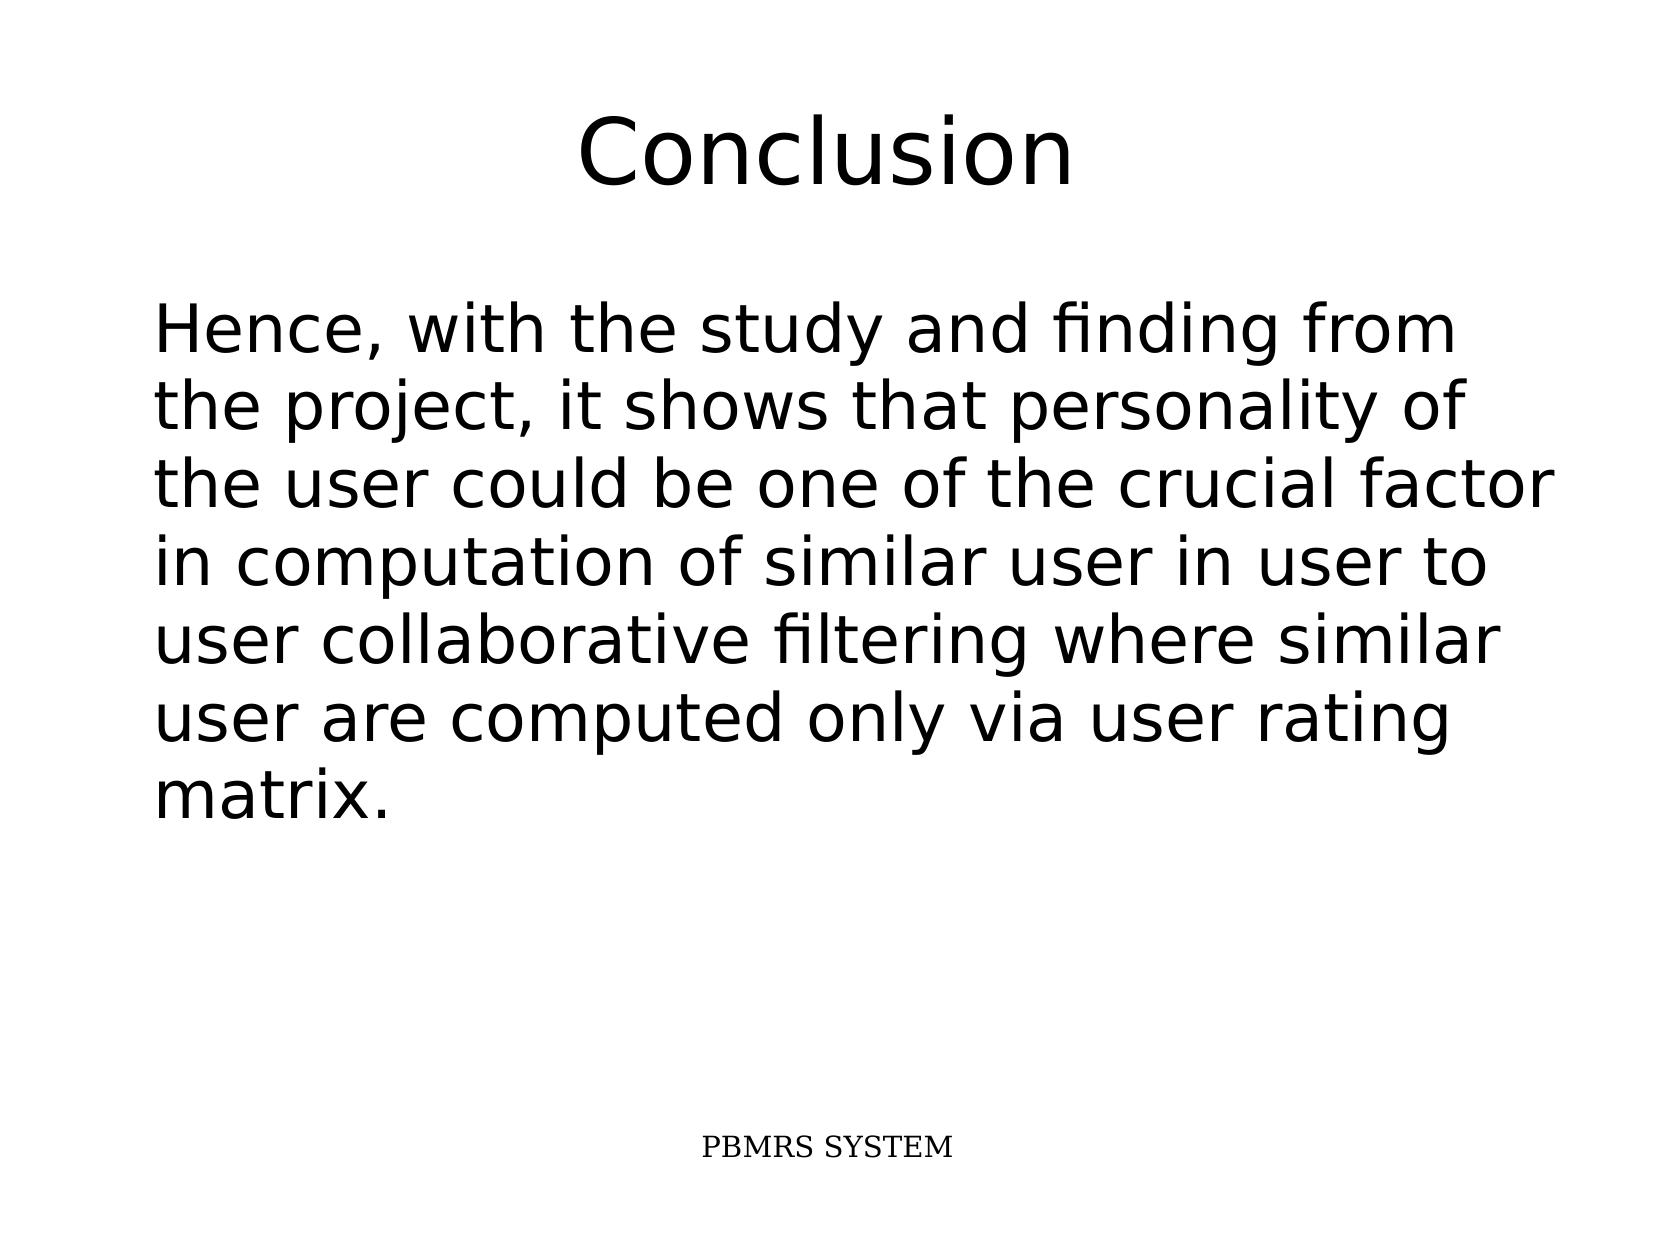

# Conclusion
Hence, with the study and finding from the project, it shows that personality of the user could be one of the crucial factor in computation of similar user in user to user collaborative filtering where similar user are computed only via user rating matrix.
PBMRS SYSTEM